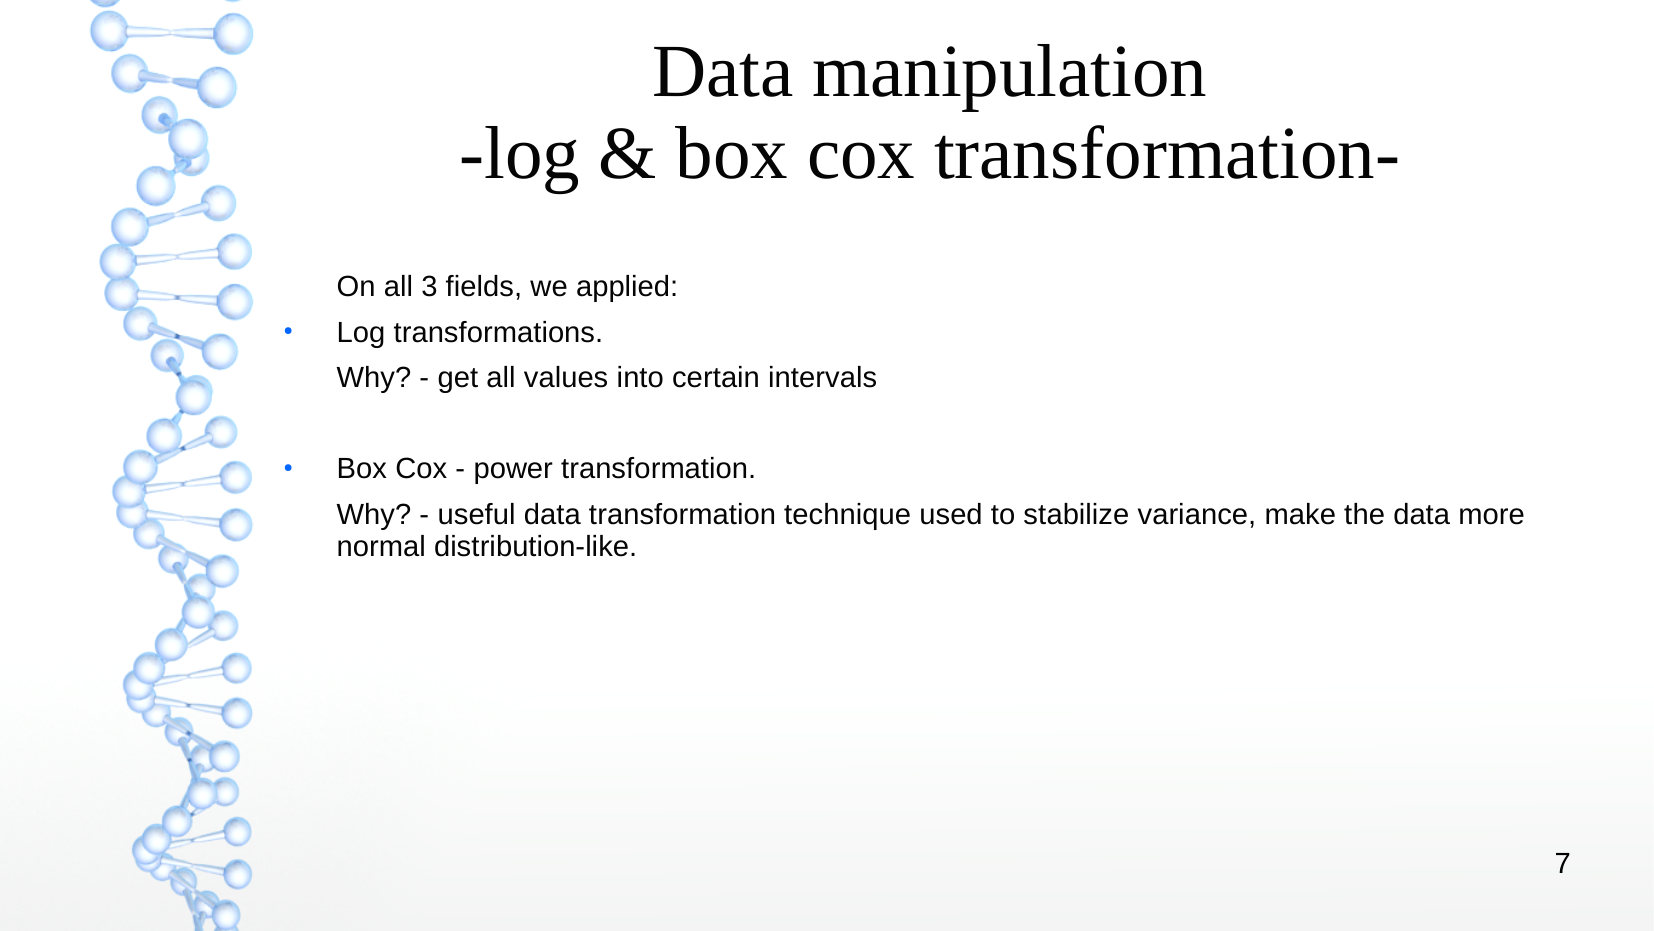

# Data manipulation -log & box cox transformation-
On all 3 fields, we applied:
Log transformations.
Why? - get all values into certain intervals
Box Cox - power transformation.
Why? - useful data transformation technique used to stabilize variance, make the data more normal distribution-like.
7